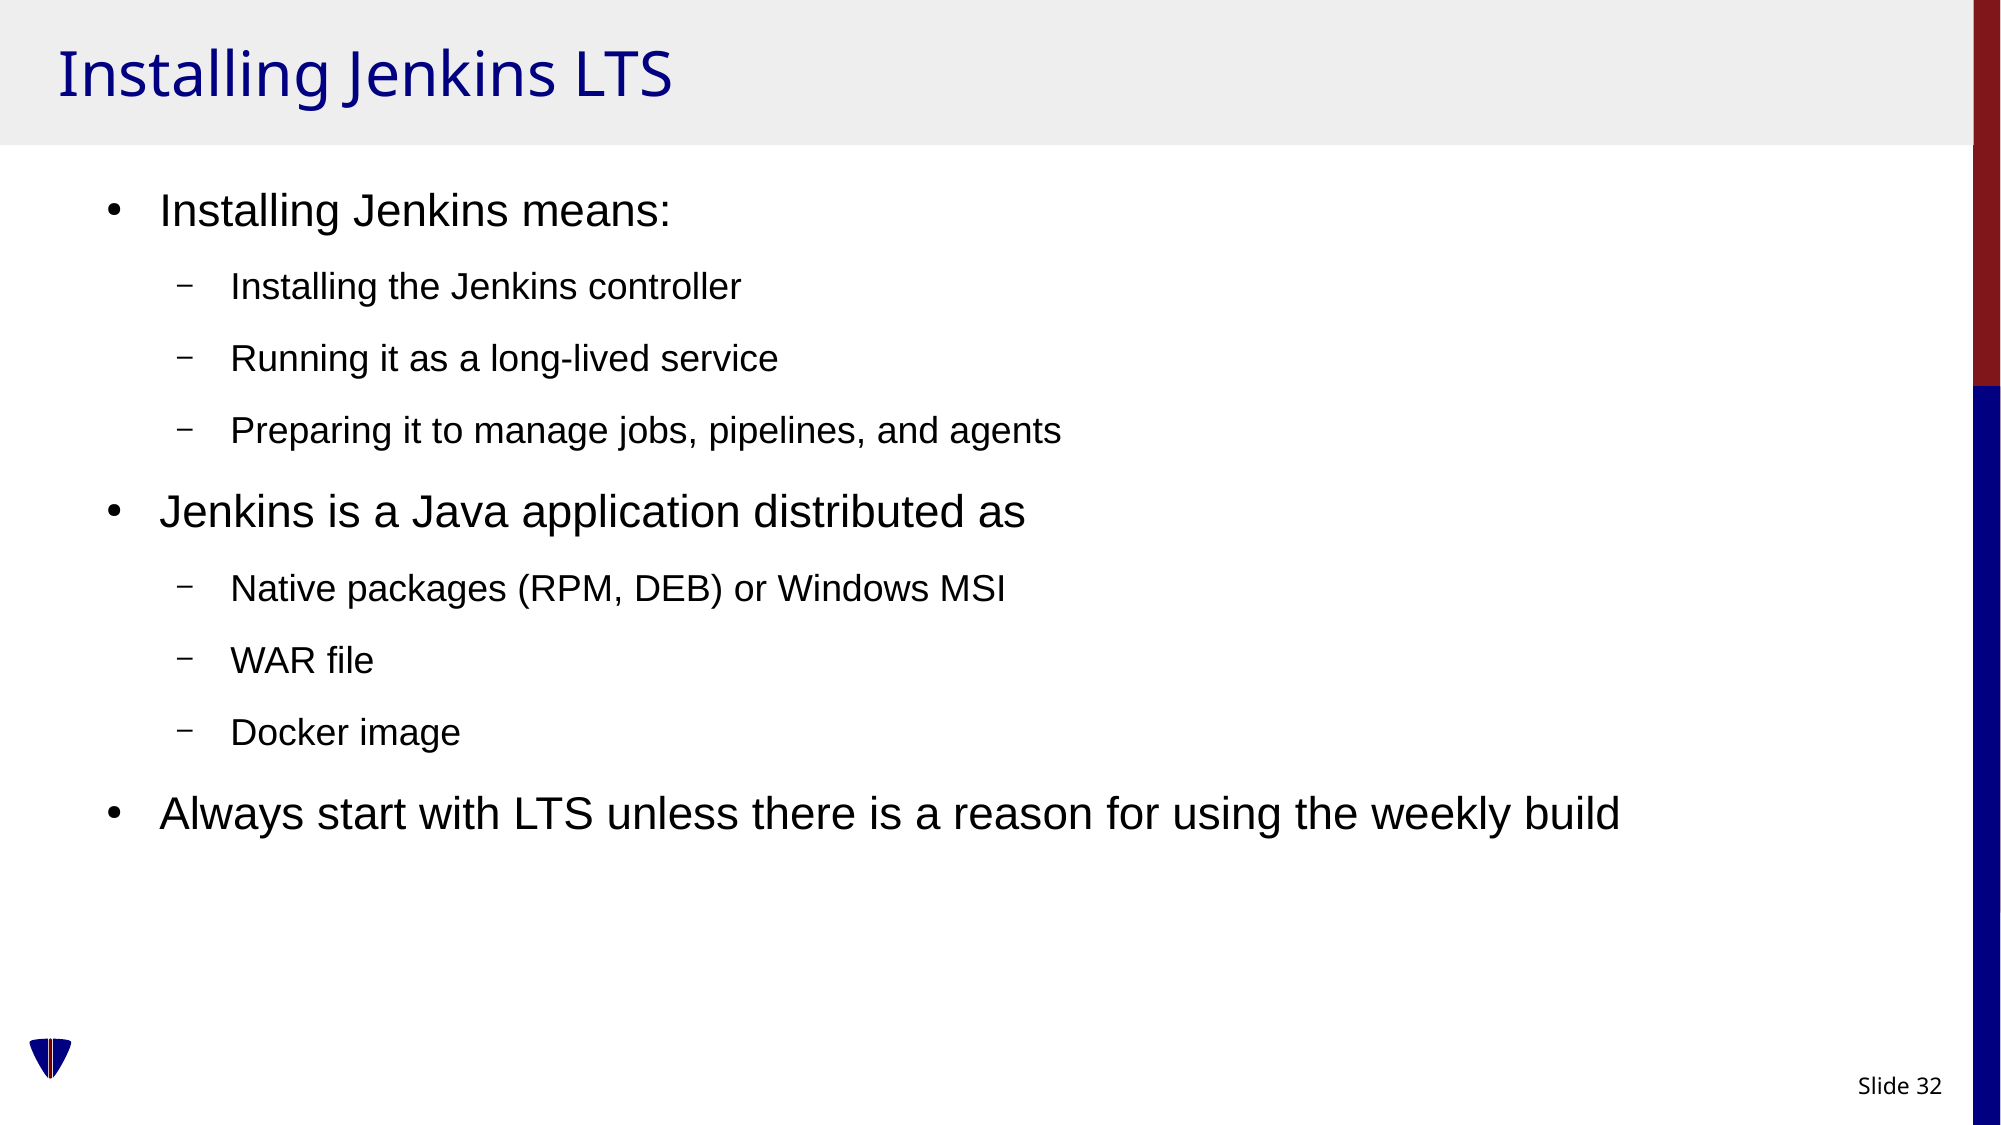

# Installing Jenkins LTS
Installing Jenkins means:
Installing the Jenkins controller
Running it as a long-lived service
Preparing it to manage jobs, pipelines, and agents
Jenkins is a Java application distributed as
Native packages (RPM, DEB) or Windows MSI
WAR file
Docker image
Always start with LTS unless there is a reason for using the weekly build